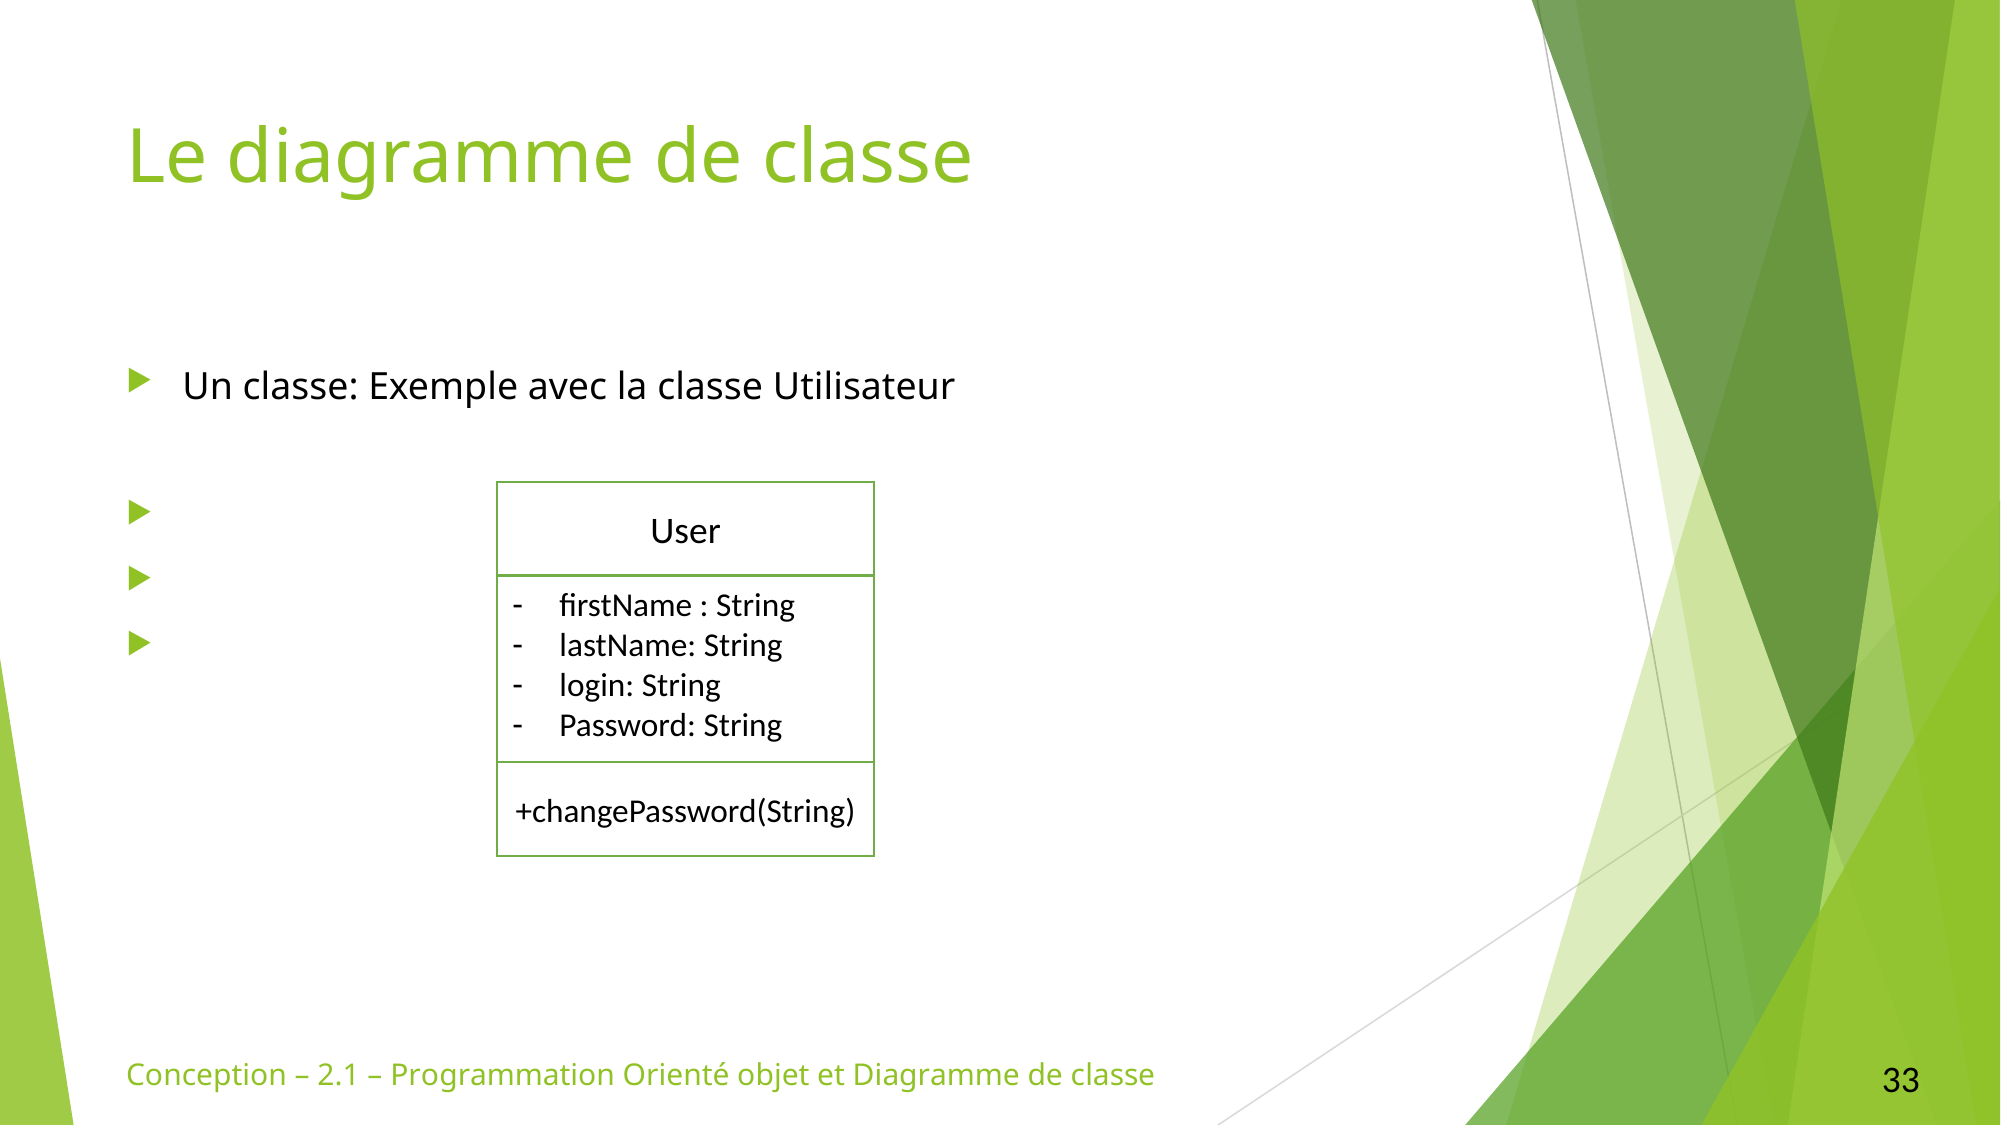

# Le diagramme de classe
Un classe: Exemple avec la classe Utilisateur
User
firstName : String
lastName: String
login: String
Password: String
+changePassword(String)
Conception – 2.1 – Programmation Orienté objet et Diagramme de classe